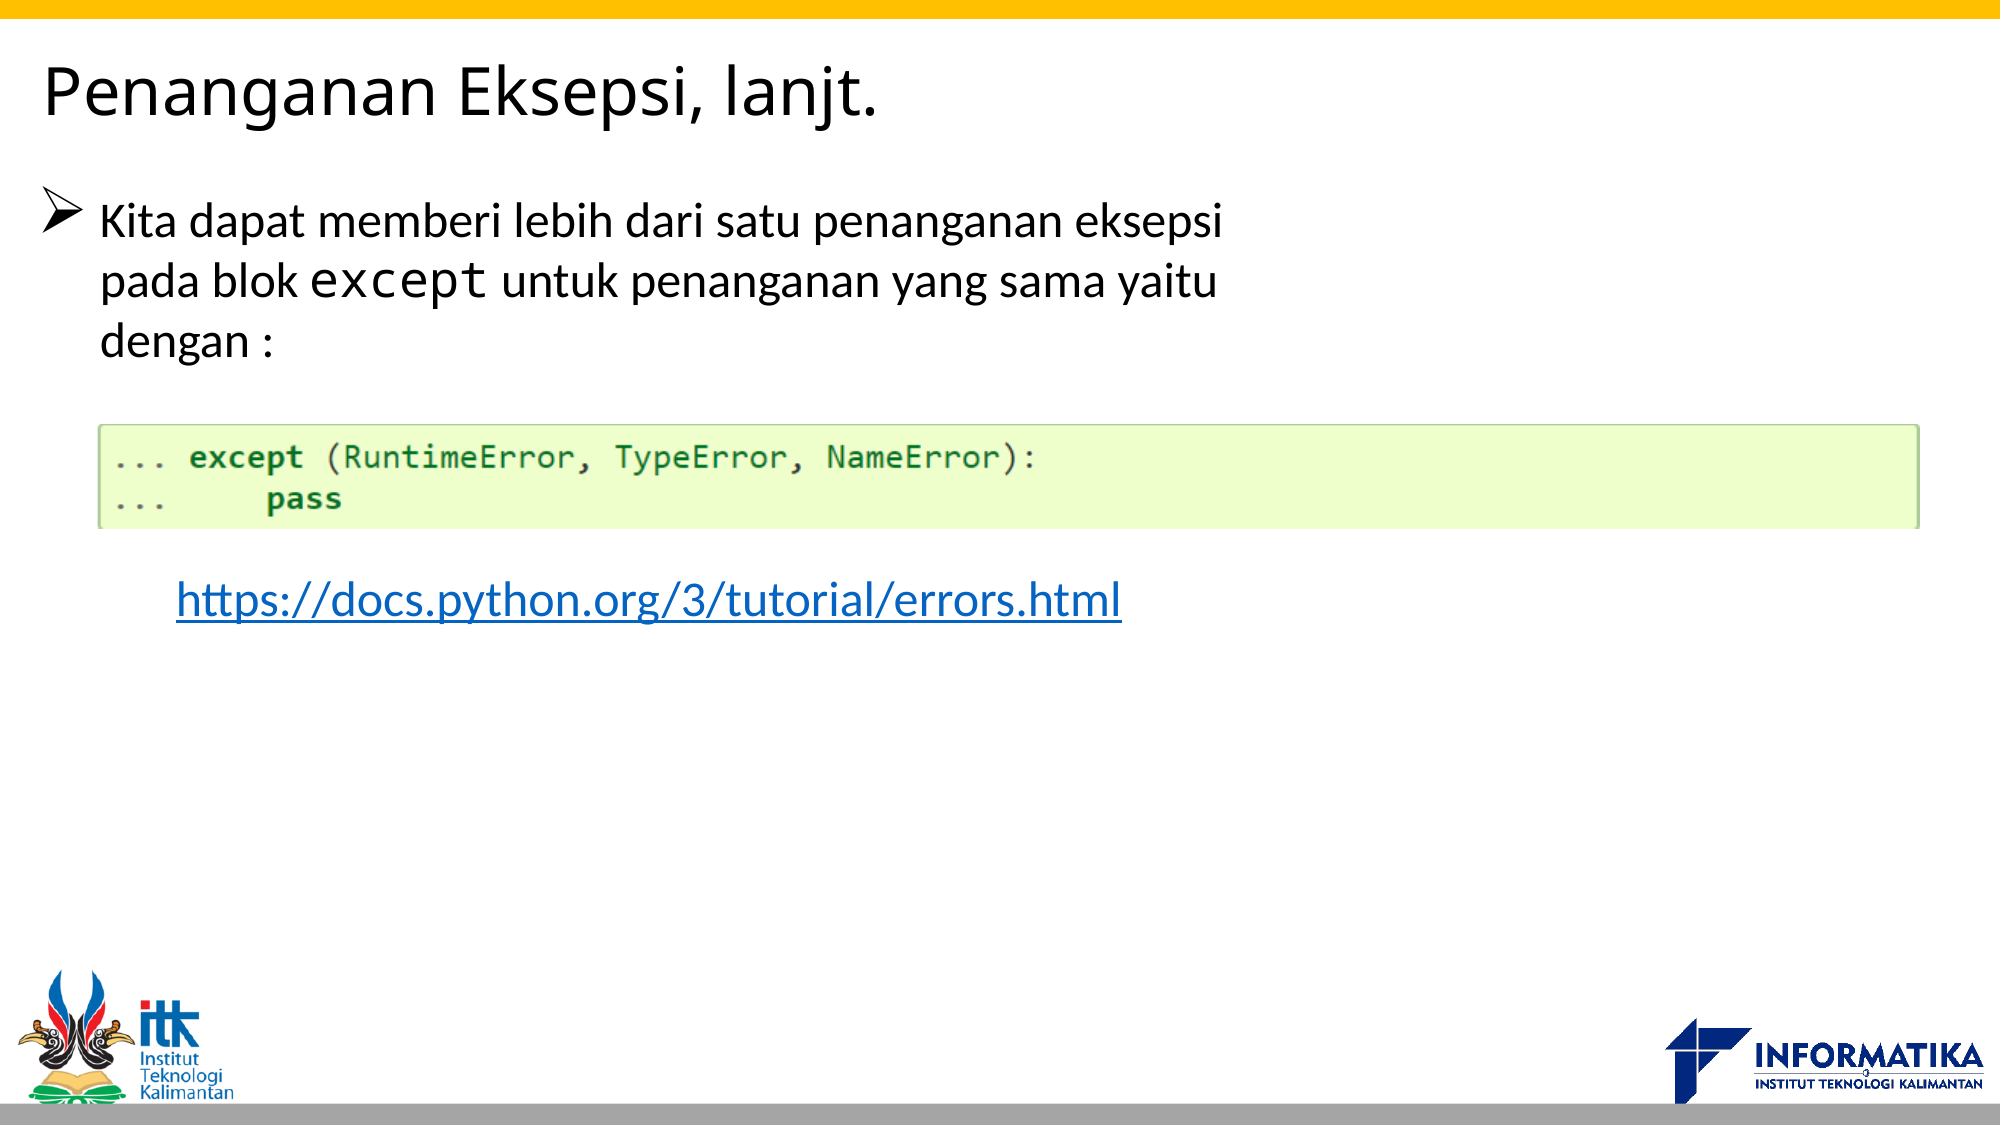

# Penanganan Eksepsi, lanjt.
Kita dapat memberi lebih dari satu penanganan eksepsi pada blok except untuk penanganan yang sama yaitu dengan :
https://docs.python.org/3/tutorial/errors.html